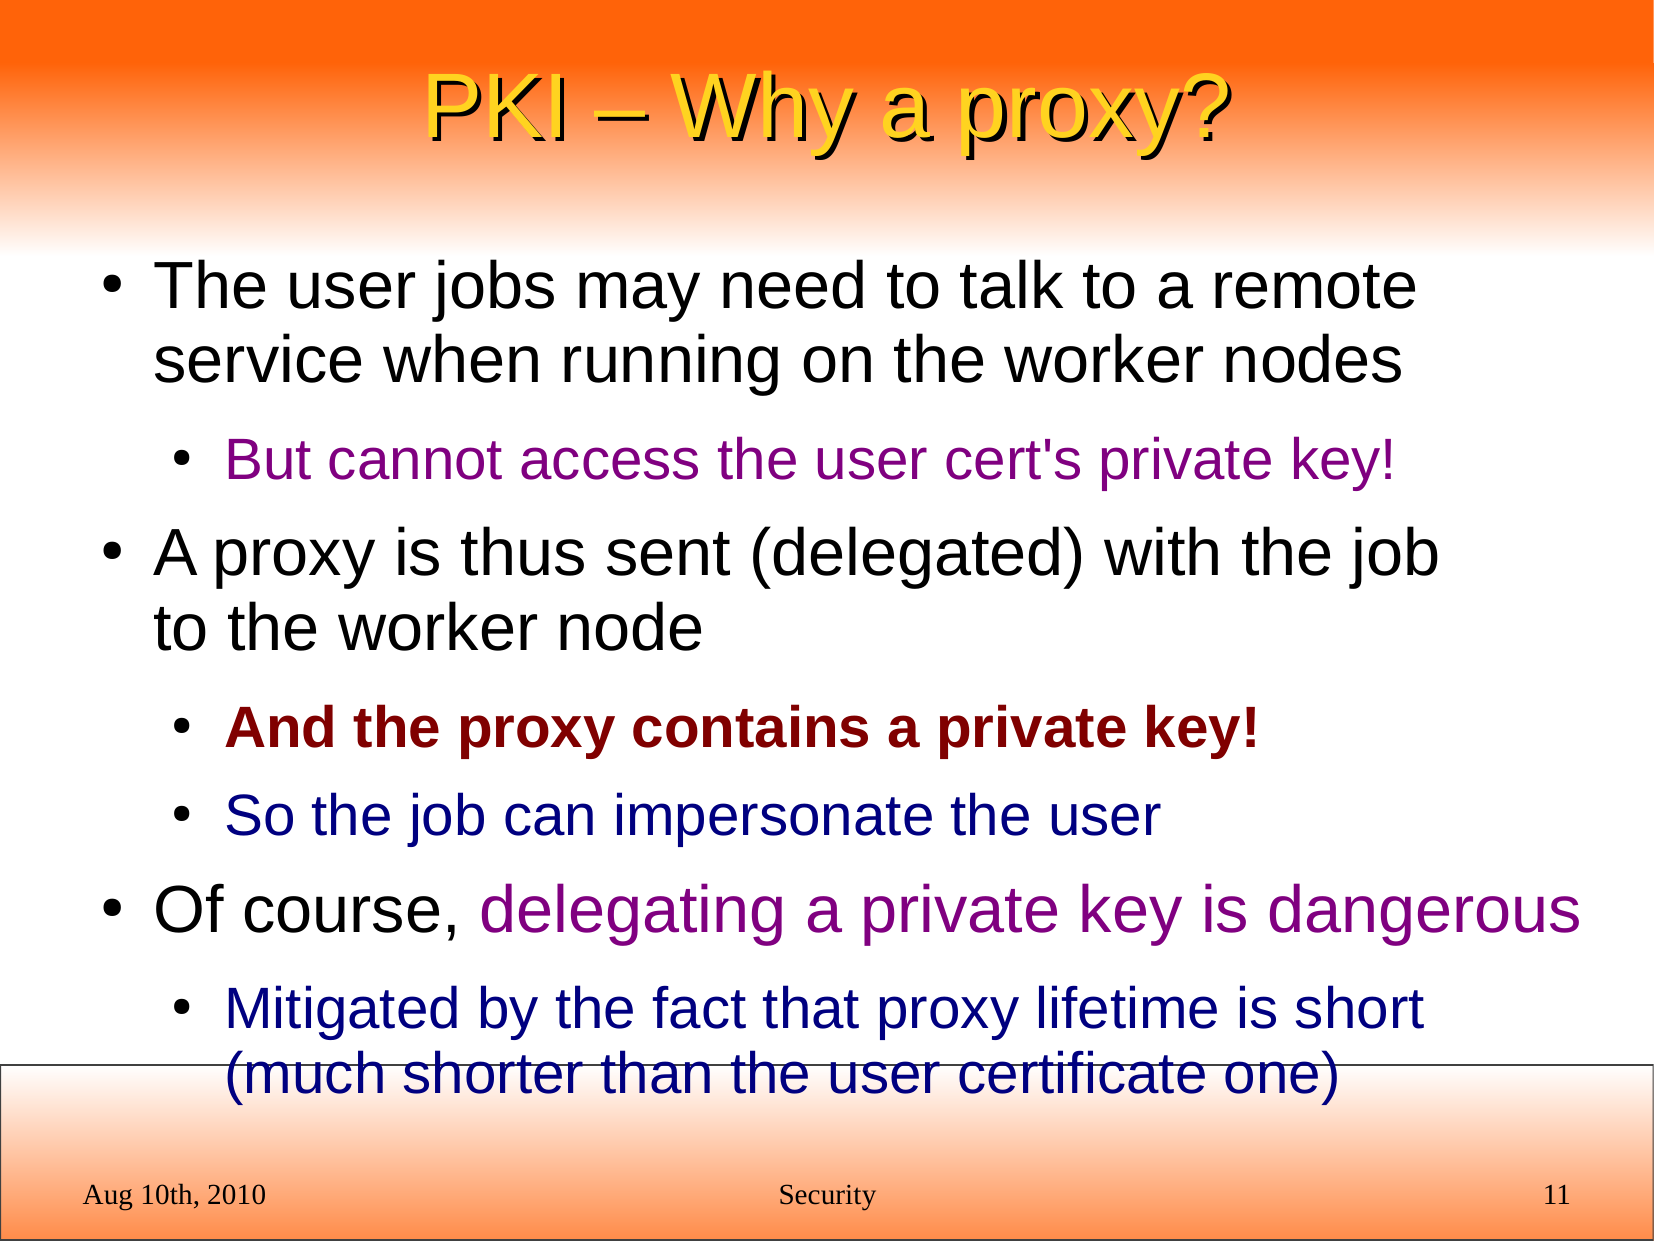

# PKI – Why a proxy?
The user jobs may need to talk to a remote service when running on the worker nodes
But cannot access the user cert's private key!
A proxy is thus sent (delegated) with the job
to the worker node
And the proxy contains a private key!
So the job can impersonate the user
Of course, delegating a private key is dangerous
Mitigated by the fact that proxy lifetime is short
(much shorter than the user certificate one)
Aug 10th, 2010
Security
11